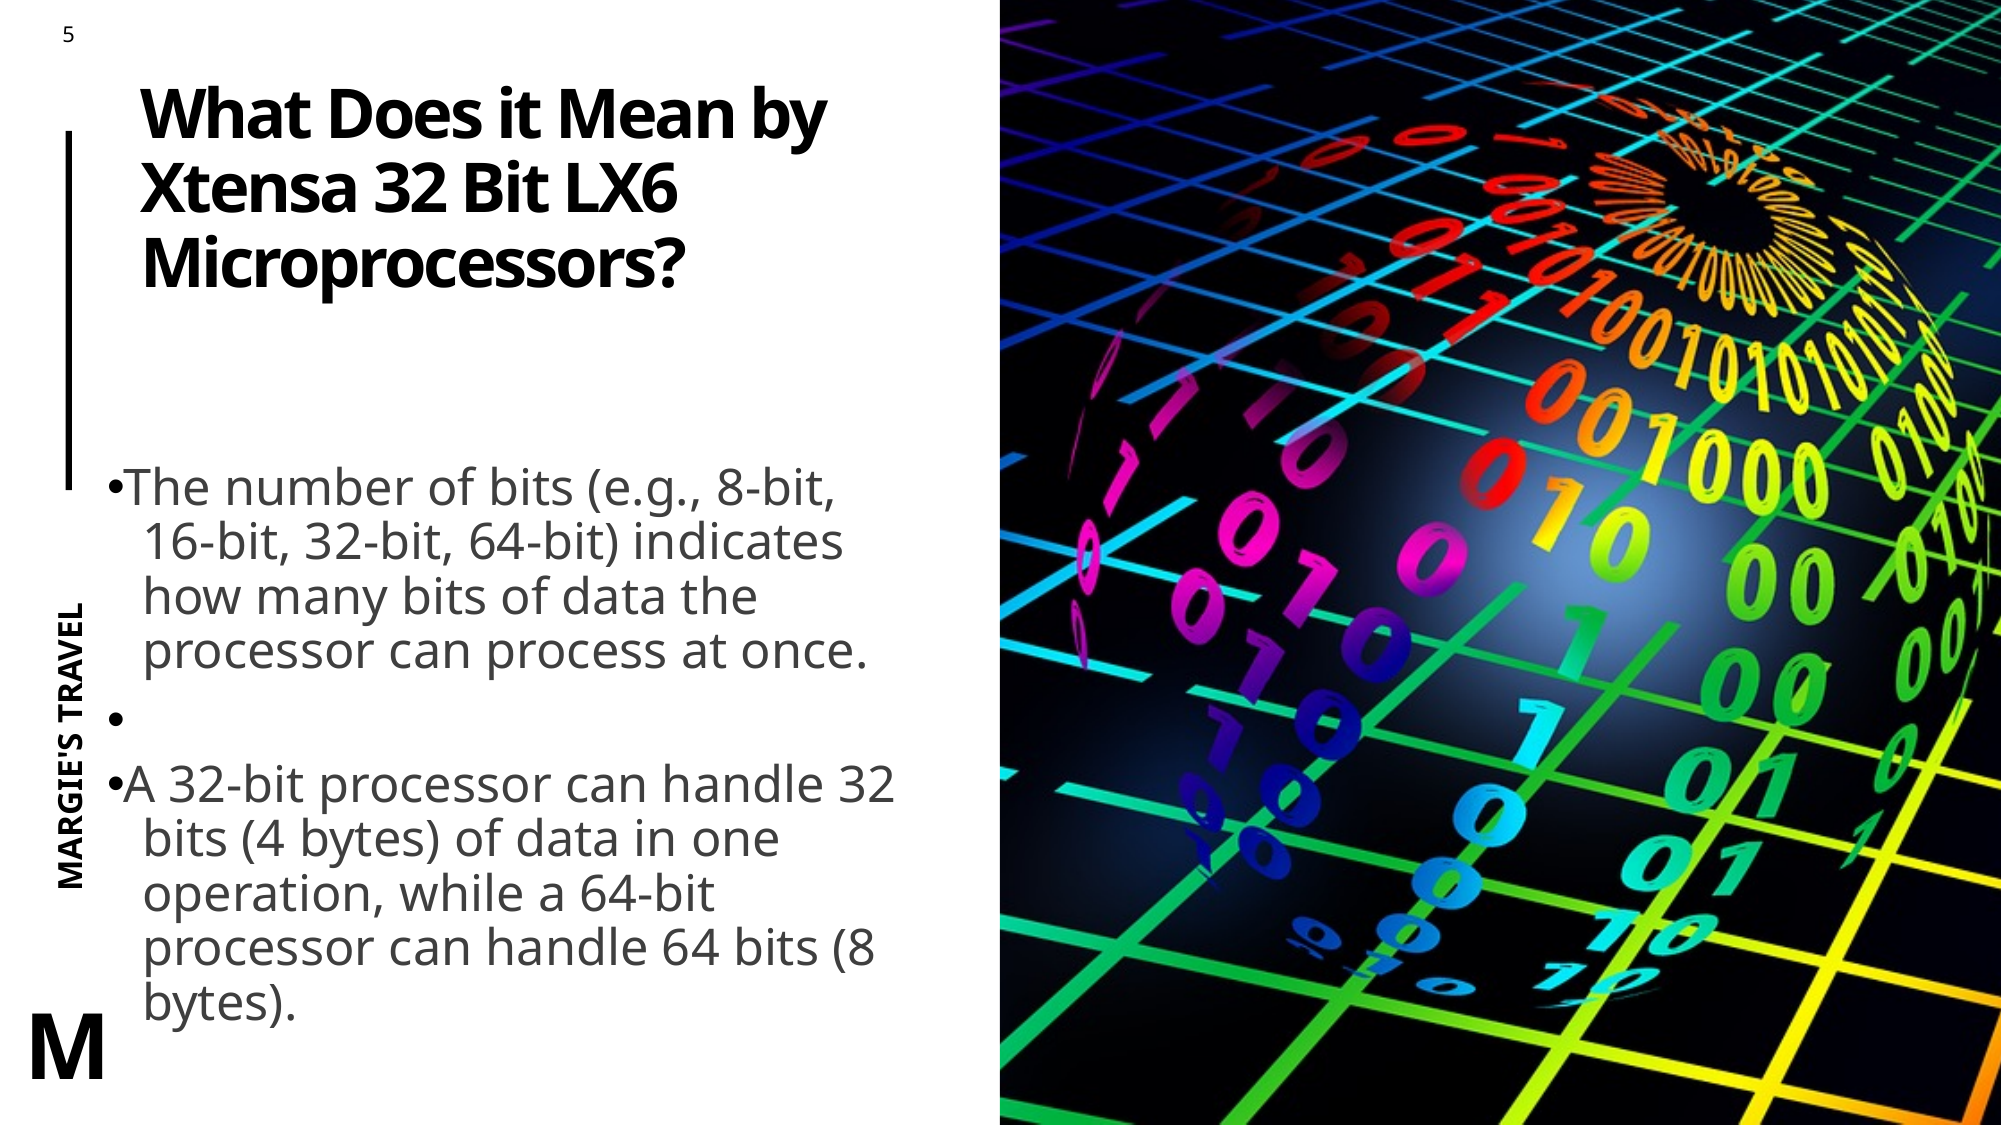

# What Does it Mean by Xtensa 32 Bit LX6 Microprocessors?
The number of bits (e.g., 8-bit, 16-bit, 32-bit, 64-bit) indicates how many bits of data the processor can process at once.
A 32-bit processor can handle 32 bits (4 bytes) of data in one operation, while a 64-bit processor can handle 64 bits (8 bytes).